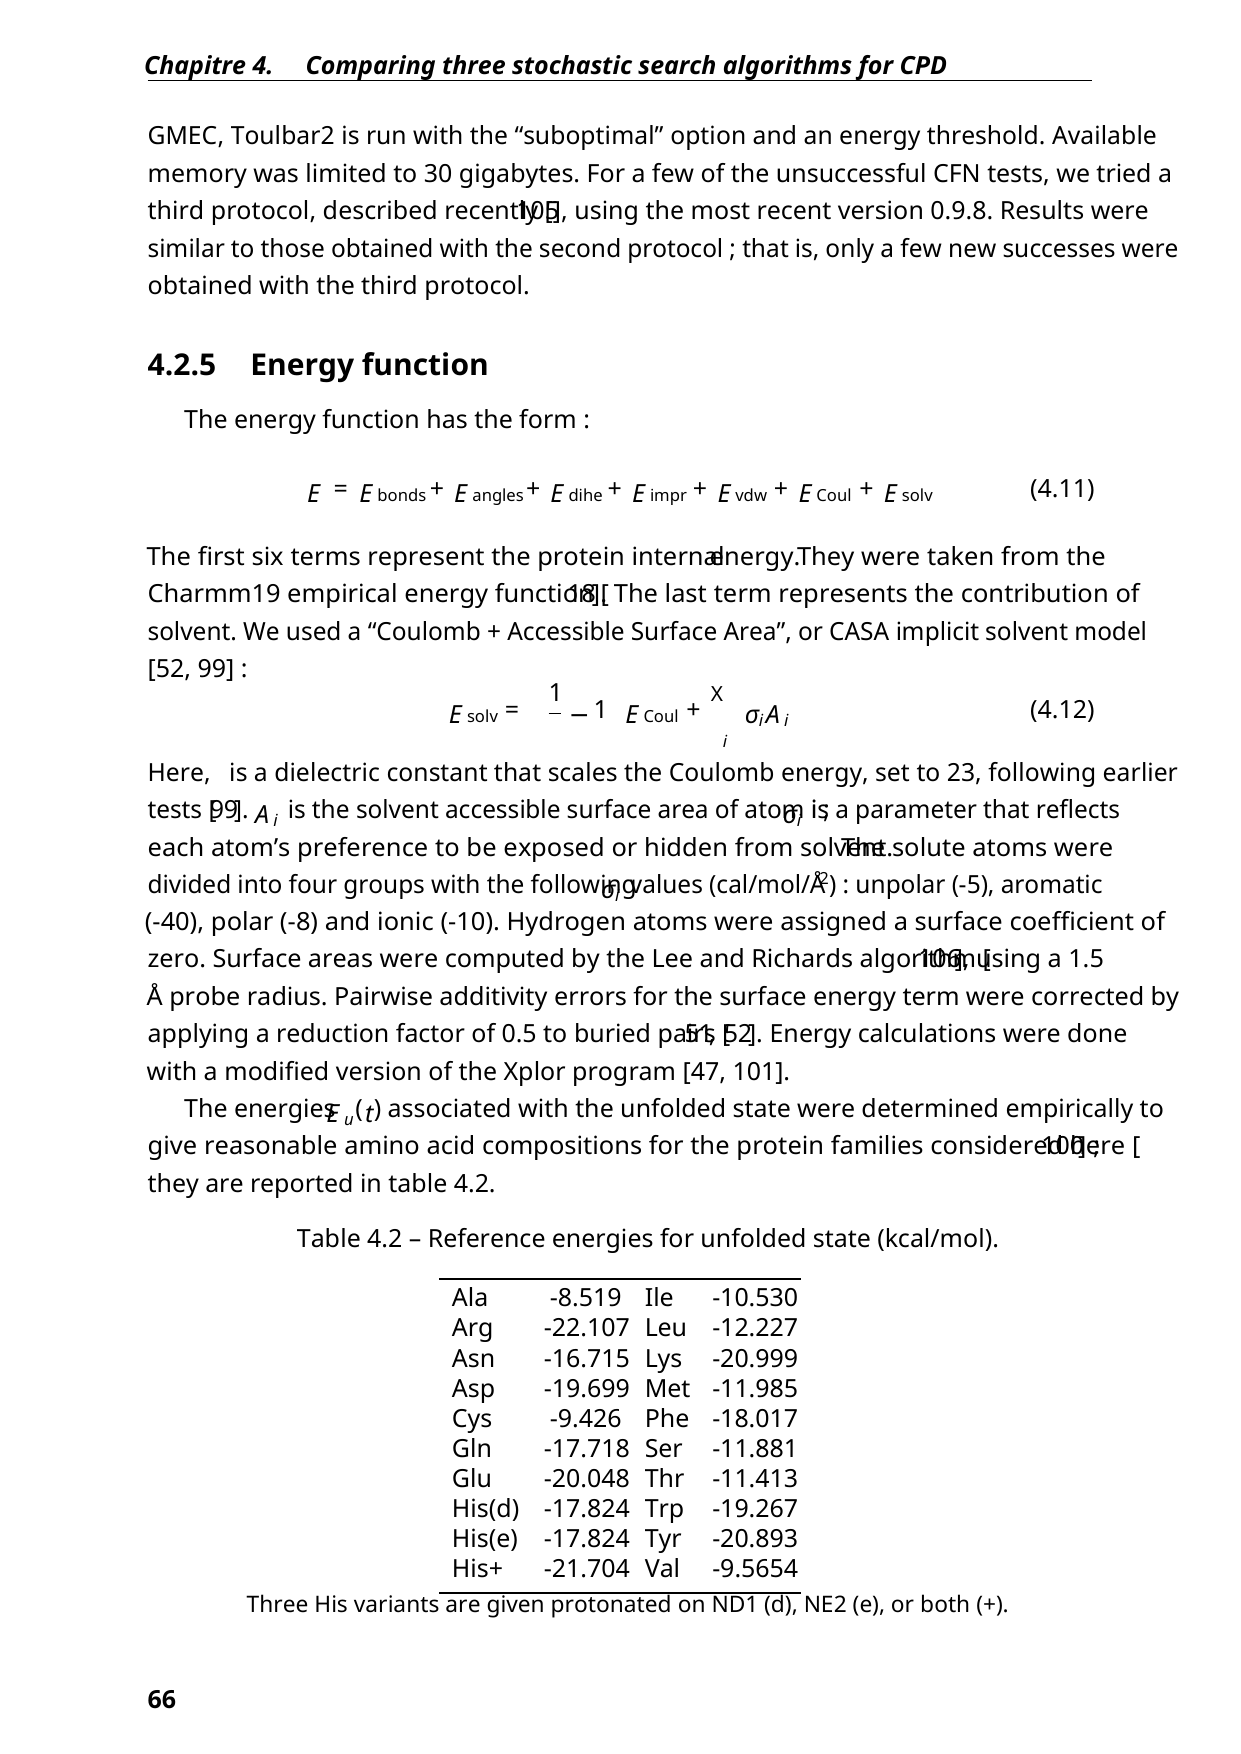

Chapitre 4.
Comparing three stochastic search algorithms for CPD
GMEC, Toulbar2 is run with the “suboptimal” option and an energy threshold. Available
memory was limited to 30 gigabytes. For a few of the unsuccessful CFN tests, we tried a
third protocol, described recently [
105
], using the most recent version 0.9.8. Results were
similar to those obtained with the second protocol ; that is, only a few new successes were
obtained with the third protocol.
4.2.5
Energy function
The energy function has the form :
=
+
+
+
+
+
+
(4.11)
E
E
E
E
E
E
E
E
bonds
angles
dihe
impr
vdw
Coul
solv
The first six terms represent the protein internal
energy.
They were taken from the
Charmm19 empirical energy function [
18
]. The last term represents the contribution of
solvent. We used a “Coulomb + Accessible Surface Area”, or CASA implicit solvent model
[52, 99] :
1
X
=
1
+
(4.12)
E
−
E
σ
A
solv
Coul
i
i
i
Here,
is a dielectric constant that scales the Coulomb energy, set to 23, following earlier
tests [
99
].
is the solvent accessible surface area of atom i ;
is a parameter that reflects
A
σ
i
i
each atom’s preference to be exposed or hidden from solvent.
The solute atoms were
divided into four groups with the following
values (cal/mol/Å
) : unpolar (-5), aromatic
2
σ
i
(-40), polar (-8) and ionic (-10). Hydrogen atoms were assigned a surface coefficient of
zero. Surface areas were computed by the Lee and Richards algorithm [
106
], using a 1.5
Å probe radius. Pairwise additivity errors for the surface energy term were corrected by
applying a reduction factor of 0.5 to buried pairs [
51
,
52
]. Energy calculations were done
with a modified version of the Xplor program [47, 101].
The energies
(
) associated with the unfolded state were determined empirically to
E
t
u
give reasonable amino acid compositions for the protein families considered here [
100
] ;
they are reported in table 4.2.
Table 4.2 – Reference energies for unfolded state (kcal/mol).
Ala
-8.519
Ile
-10.530
Arg
-22.107
Leu
-12.227
Asn
-16.715
Lys
-20.999
Asp
-19.699
Met
-11.985
Cys
-9.426
Phe
-18.017
Gln
-17.718
Ser
-11.881
Glu
-20.048
Thr
-11.413
His(d)
-17.824
Trp
-19.267
His(e)
-17.824
Tyr
-20.893
His+
-21.704
Val
-9.5654
Three His variants are given protonated on ND1 (d), NE2 (e), or both (+).
66